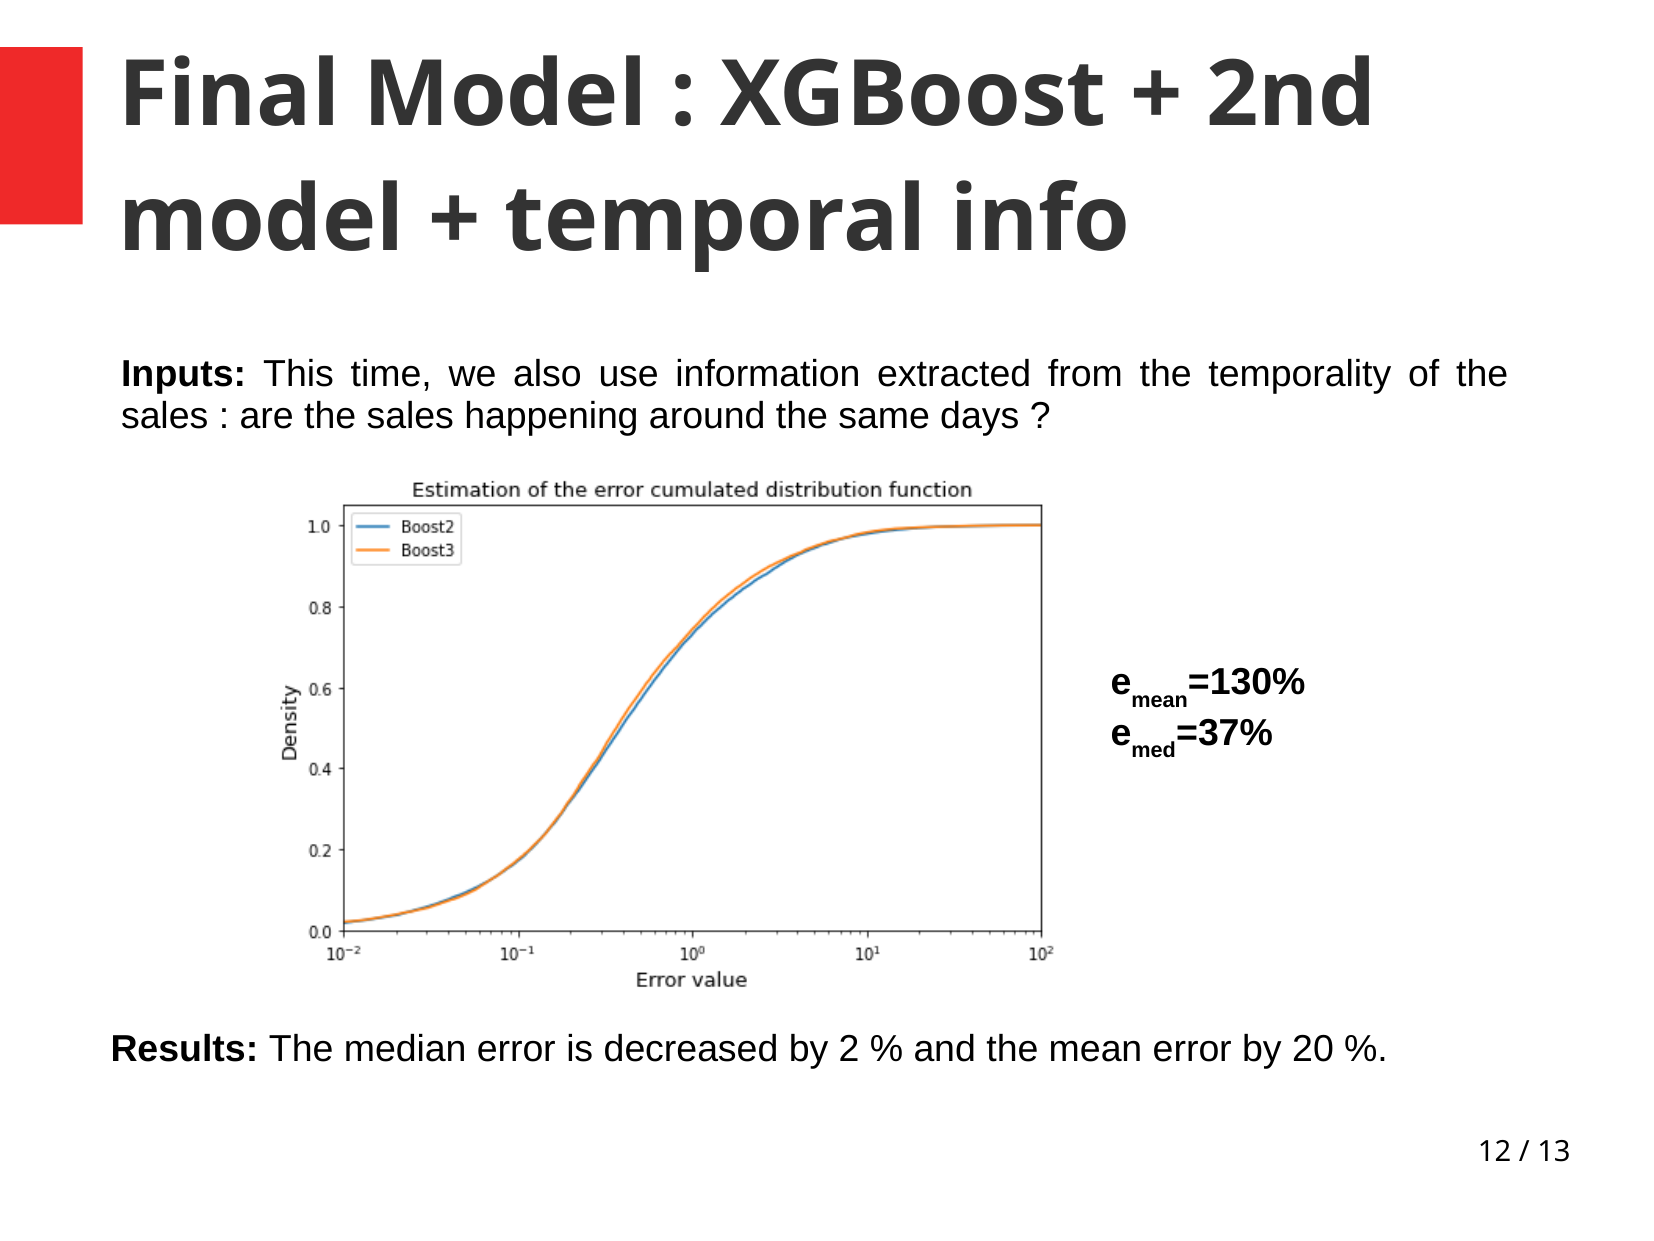

# Final Model : XGBoost + 2nd model + temporal info
Inputs: This time, we also use information extracted from the temporality of the sales : are the sales happening around the same days ?
emean=130%
emed=37%
Results: The median error is decreased by 2 % and the mean error by 20 %.
12